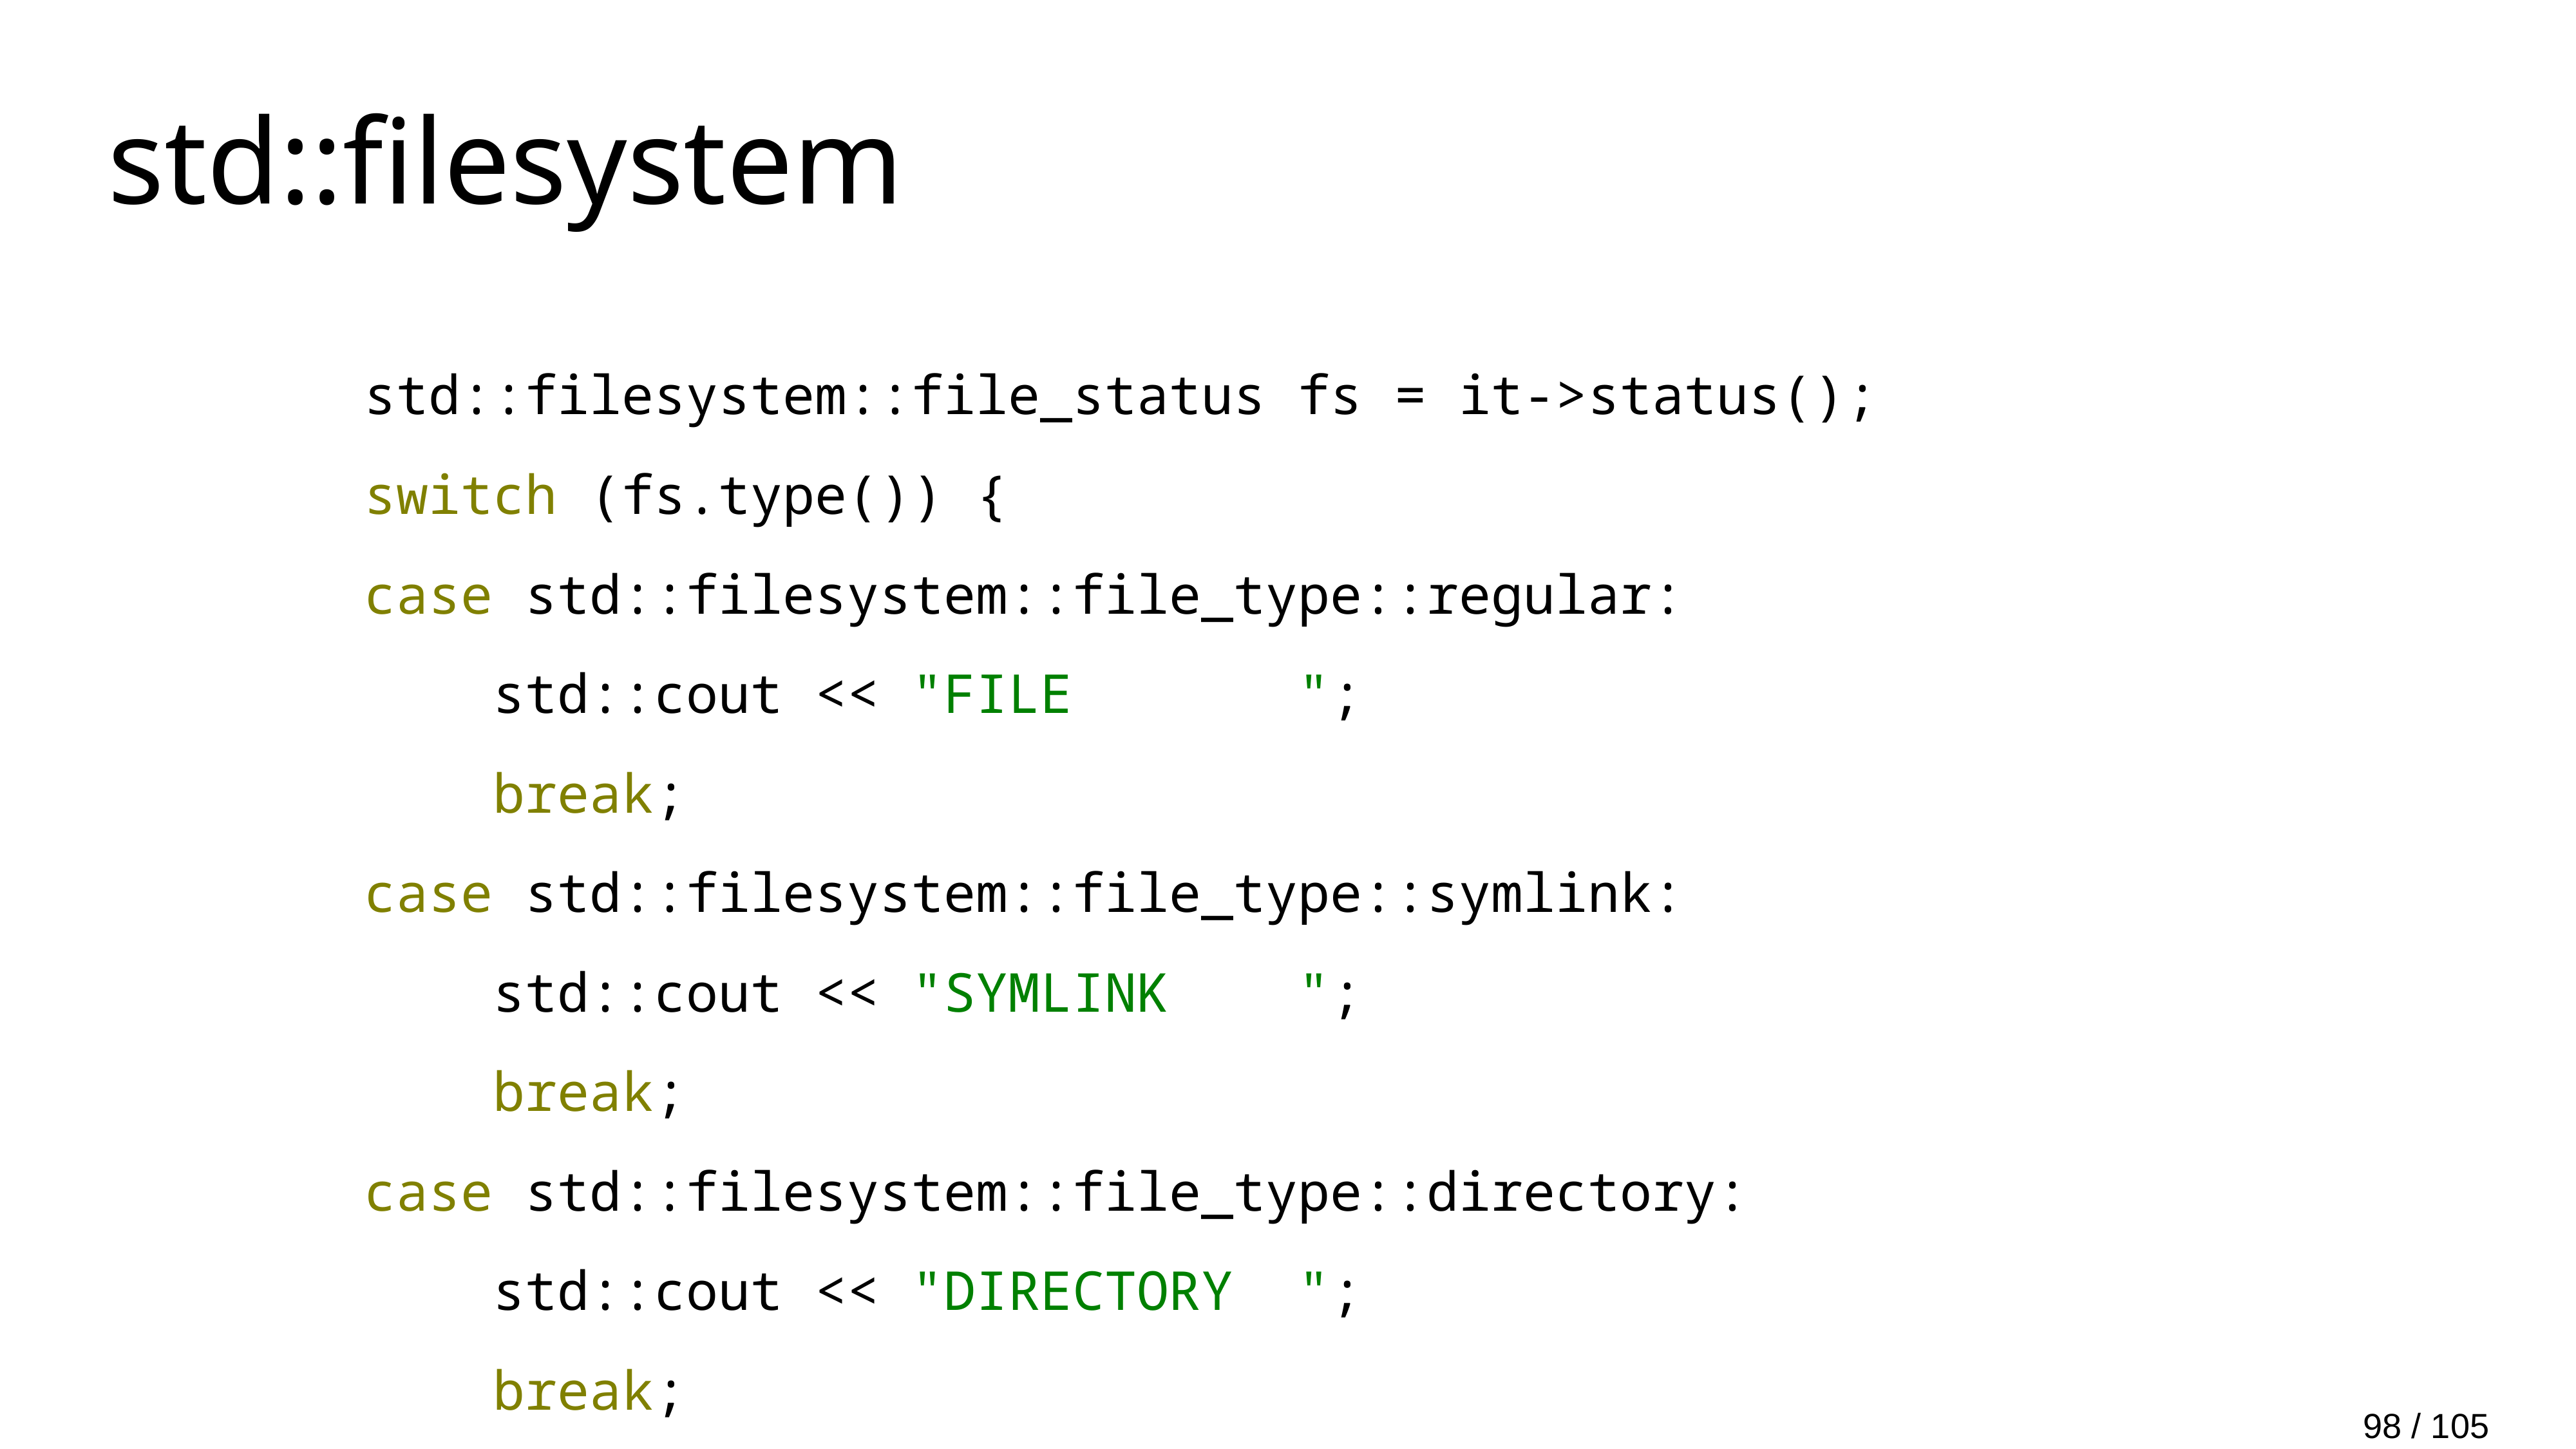

# std::filesystem
 std::filesystem::file_status fs = it->status();
 switch (fs.type()) {
 case std::filesystem::file_type::regular:
 std::cout << "FILE ";
 break;
 case std::filesystem::file_type::symlink:
 std::cout << "SYMLINK ";
 break;
 case std::filesystem::file_type::directory:
 std::cout << "DIRECTORY ";
 break;